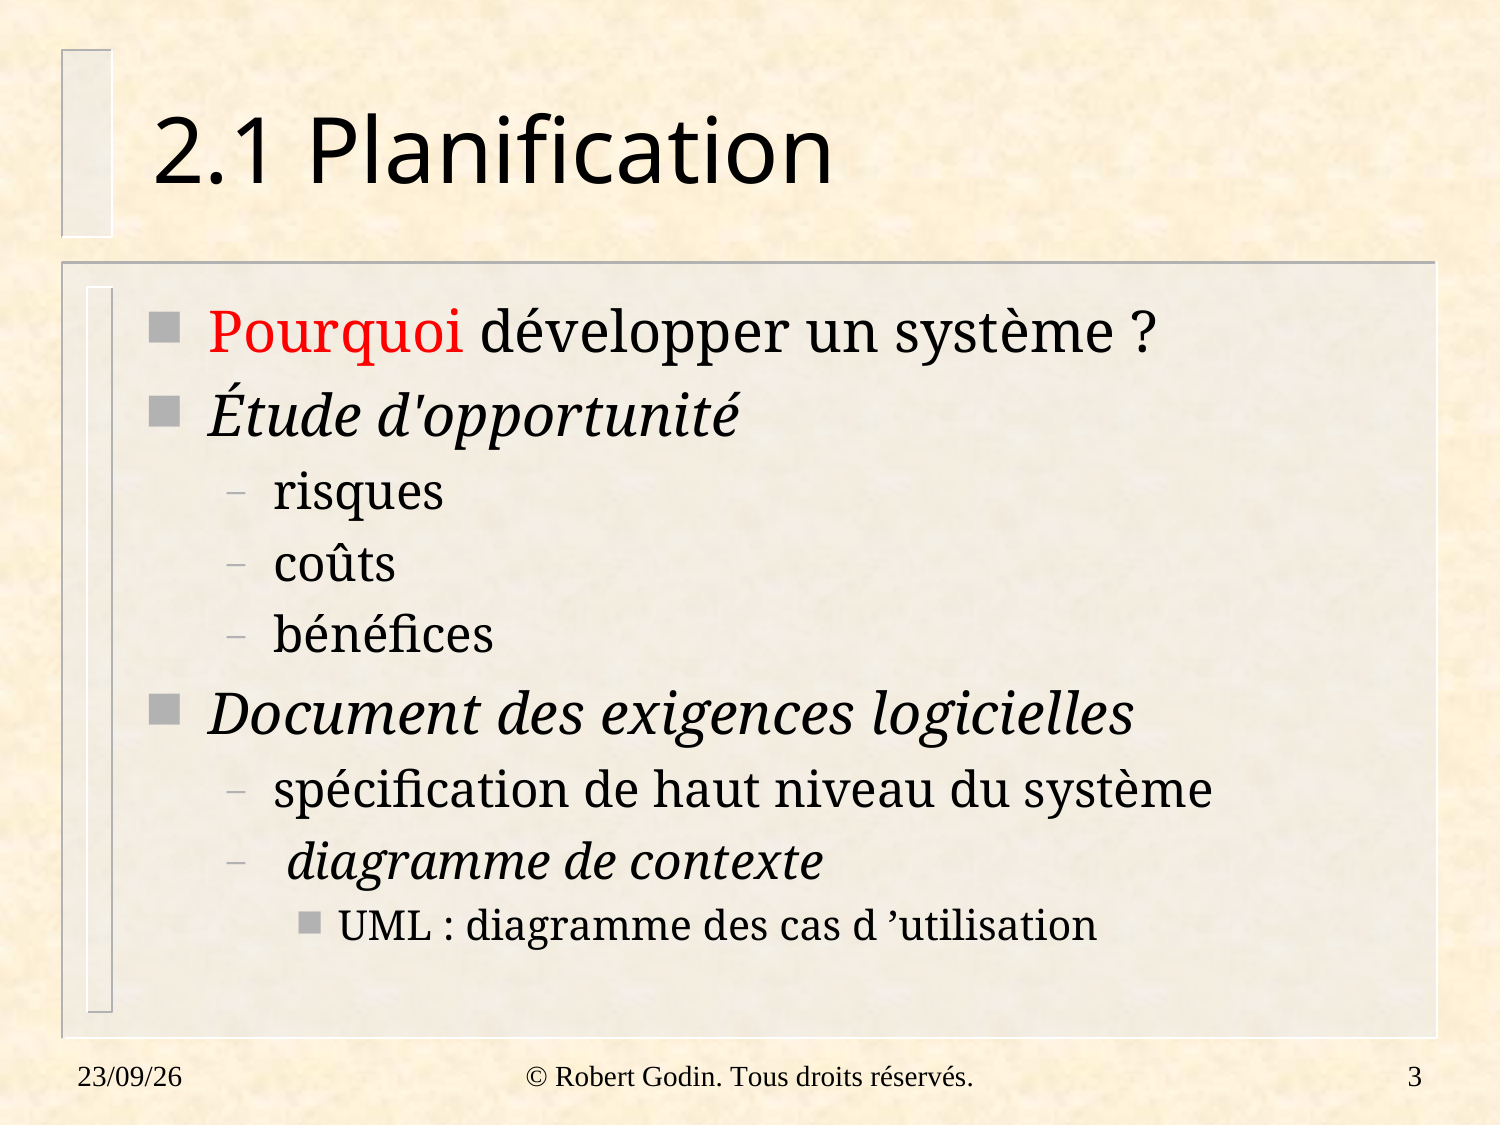

# 2.1 Planification
Pourquoi développer un système ?
Étude d'opportunité
risques
coûts
bénéfices
Document des exigences logicielles
spécification de haut niveau du système
 diagramme de contexte
UML : diagramme des cas d ’utilisation
© Robert Godin. Tous droits réservés.